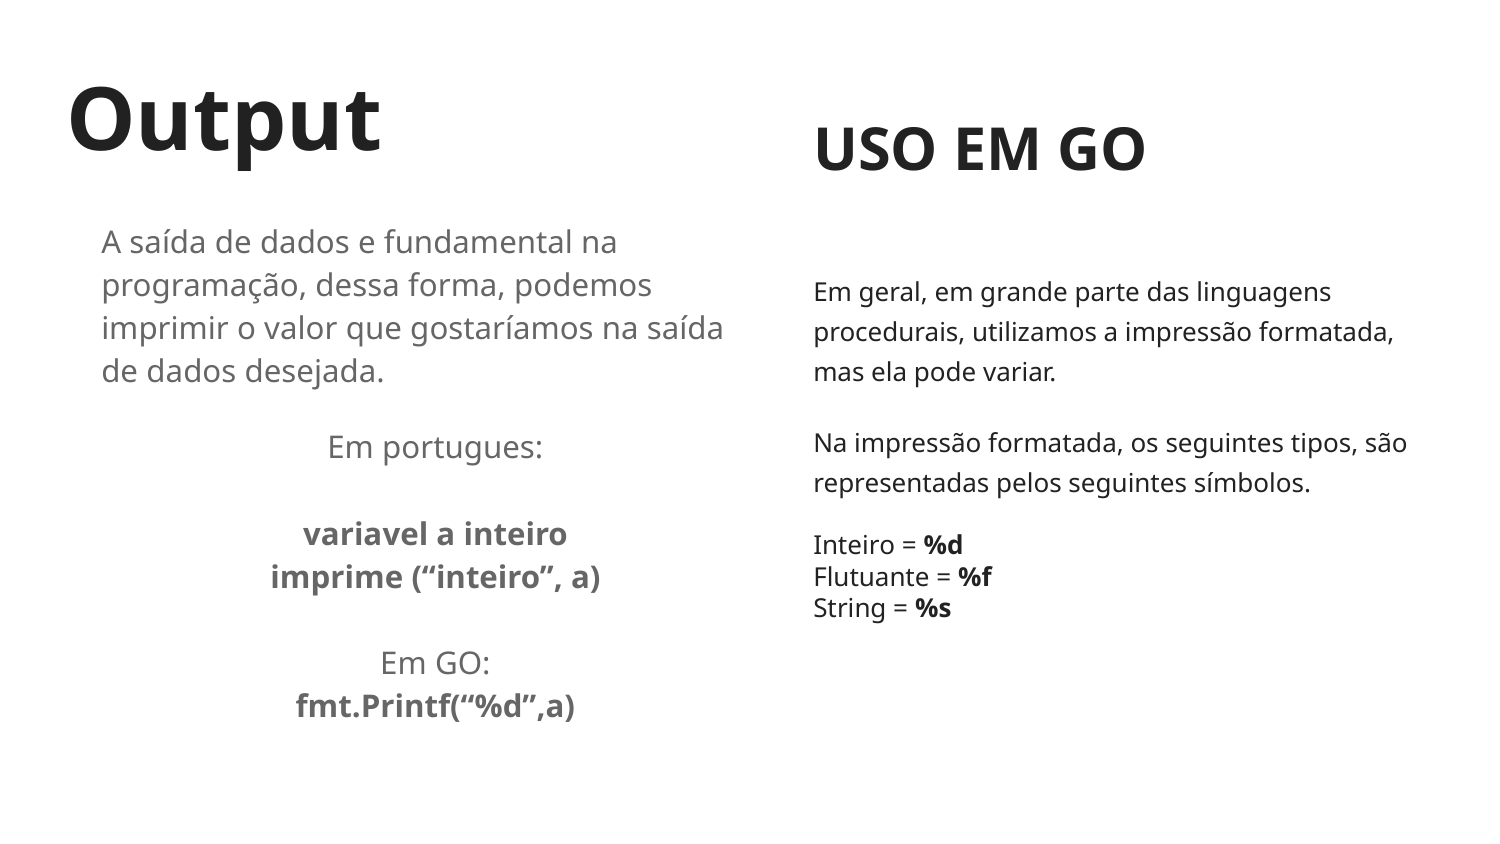

# Output
USO EM GO
Em geral, em grande parte das linguagens procedurais, utilizamos a impressão formatada, mas ela pode variar.
Na impressão formatada, os seguintes tipos, são representadas pelos seguintes símbolos.
Inteiro = %d
Flutuante = %f
String = %s
A saída de dados e fundamental na programação, dessa forma, podemos imprimir o valor que gostaríamos na saída de dados desejada.
Em portugues:
variavel a inteiro
imprime (“inteiro”, a)
Em GO:
fmt.Printf(“%d”,a)